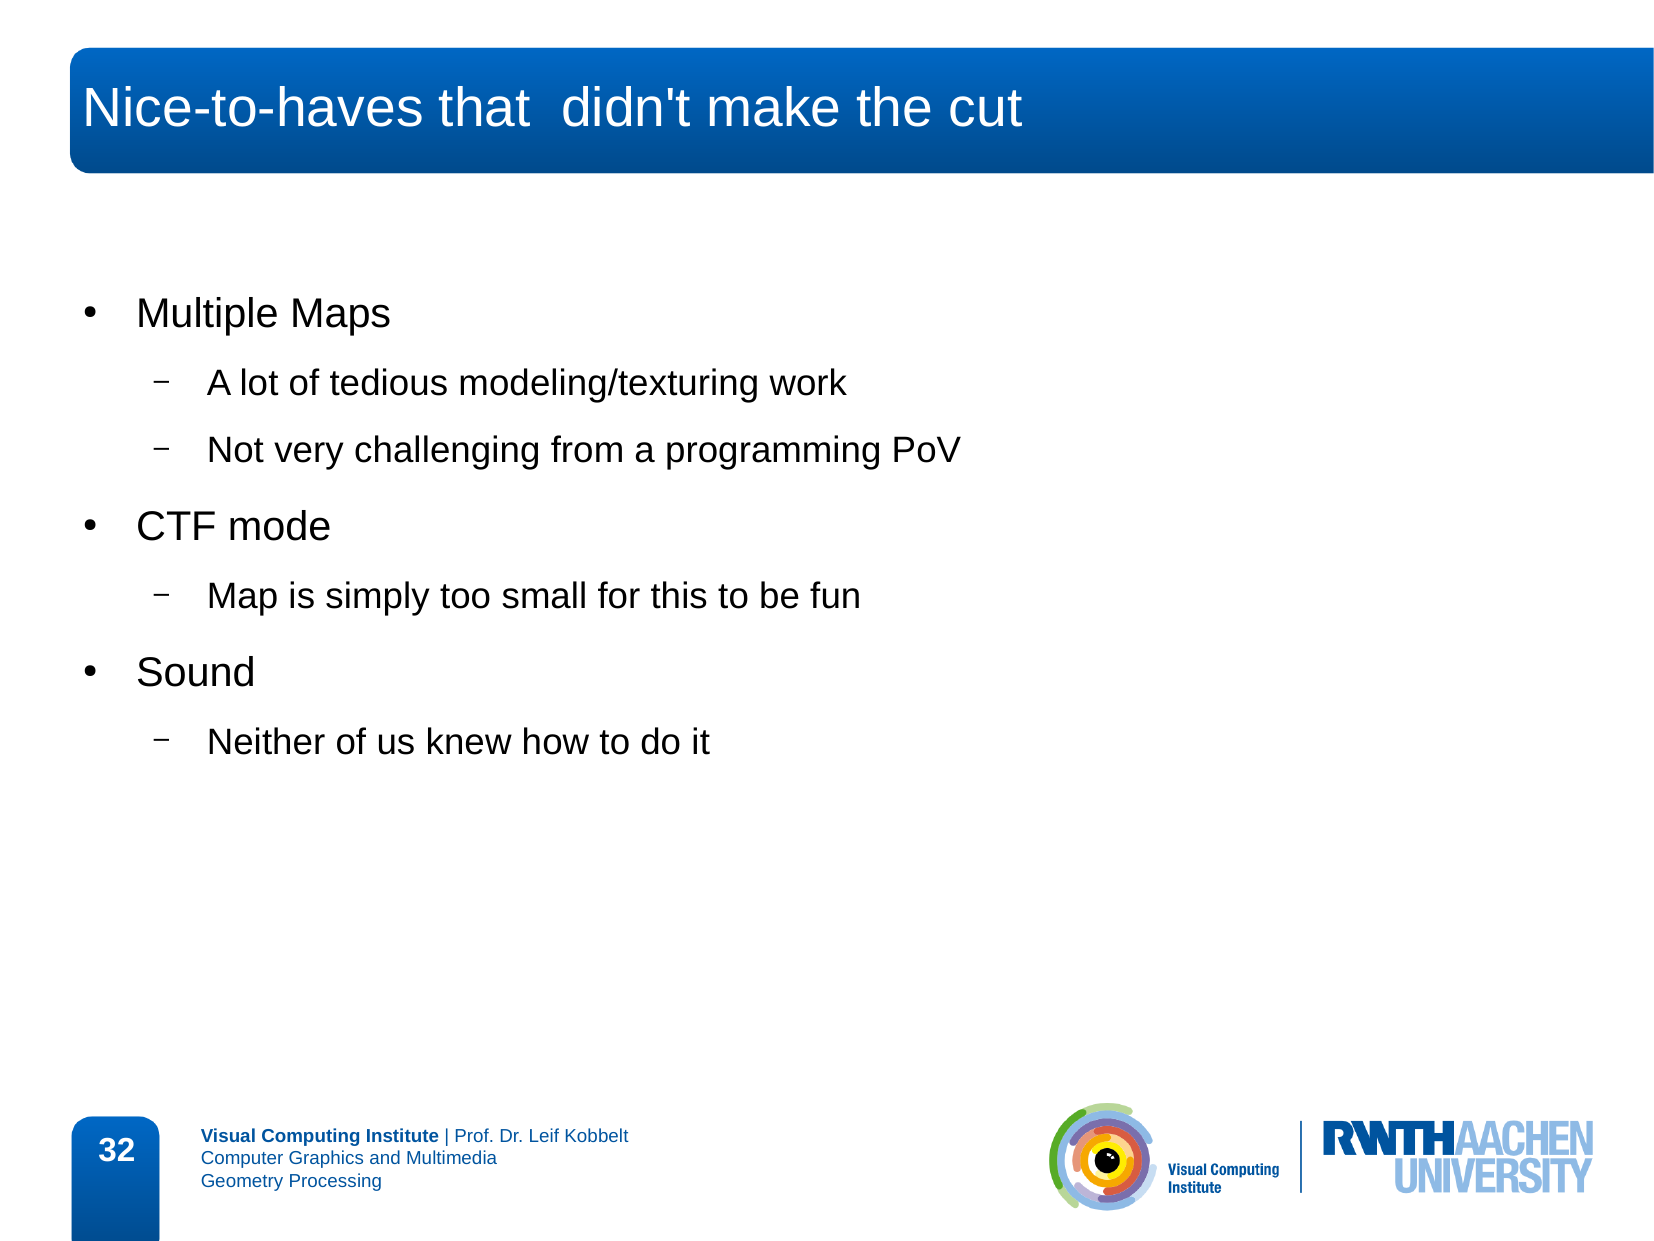

# Nice-to-haves that didn't make the cut
Multiple Maps
A lot of tedious modeling/texturing work
Not very challenging from a programming PoV
CTF mode
Map is simply too small for this to be fun
Sound
Neither of us knew how to do it